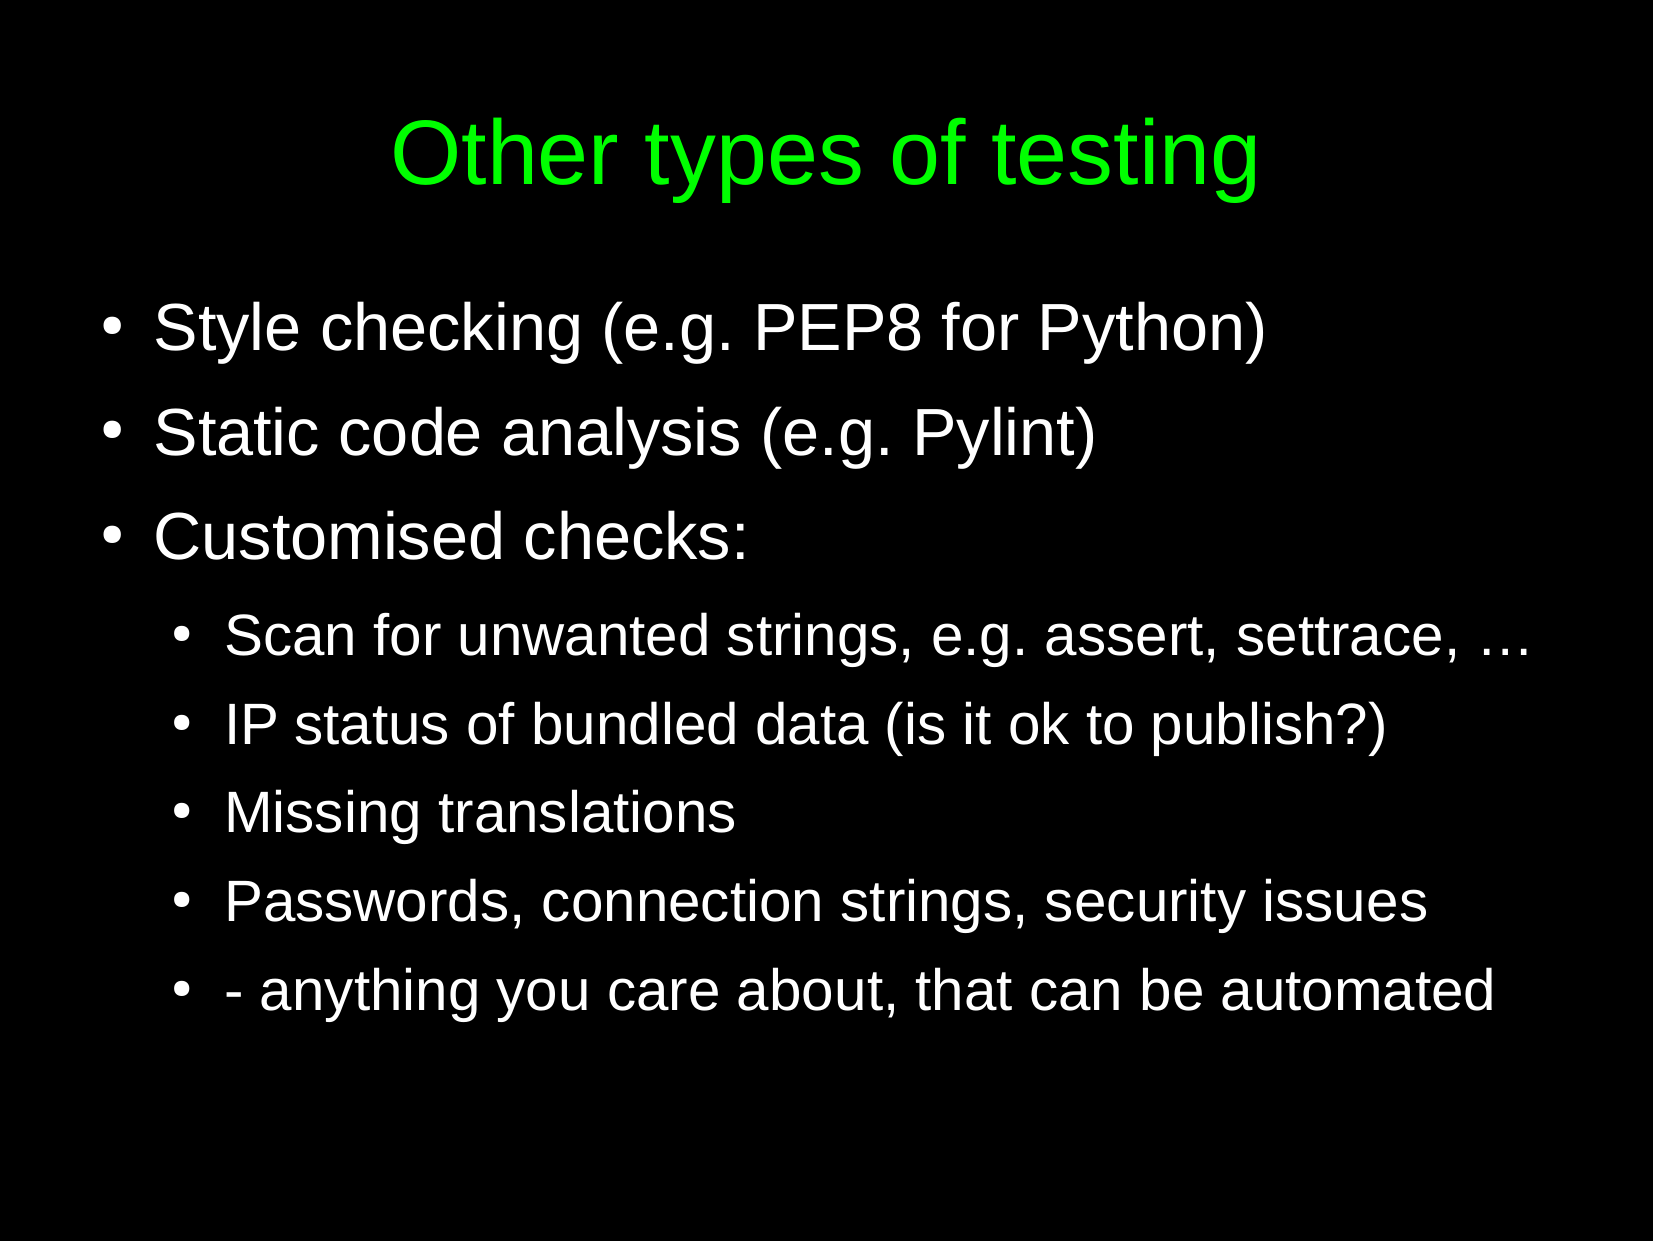

# Other types of testing
Style checking (e.g. PEP8 for Python)
Static code analysis (e.g. Pylint)
Customised checks:
Scan for unwanted strings, e.g. assert, settrace, …
IP status of bundled data (is it ok to publish?)
Missing translations
Passwords, connection strings, security issues
- anything you care about, that can be automated